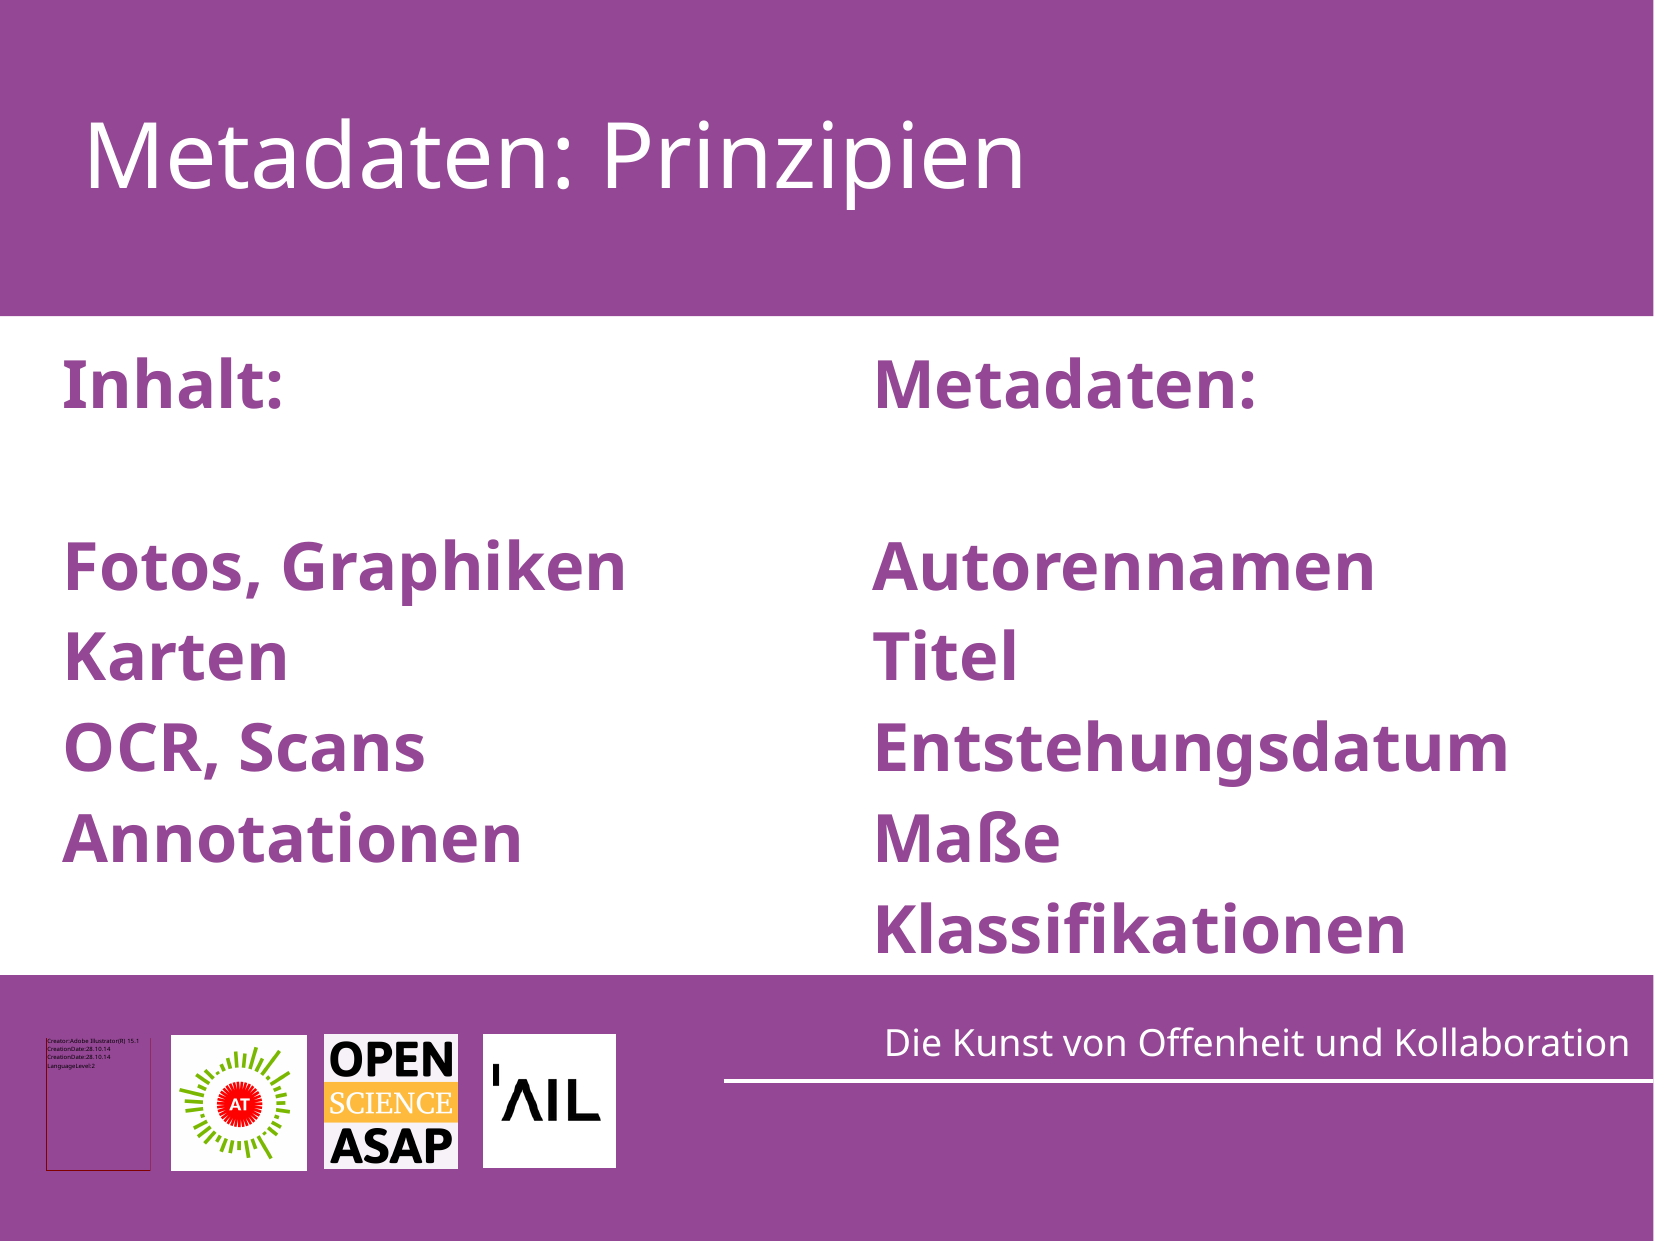

# Metadaten: Prinzipien
Inhalt:
Fotos, Graphiken
Karten
OCR, Scans
Annotationen
Metadaten:
Autorennamen
Titel
Entstehungsdatum
Maße
Klassifikationen
Die Kunst von Offenheit und Kollaboration